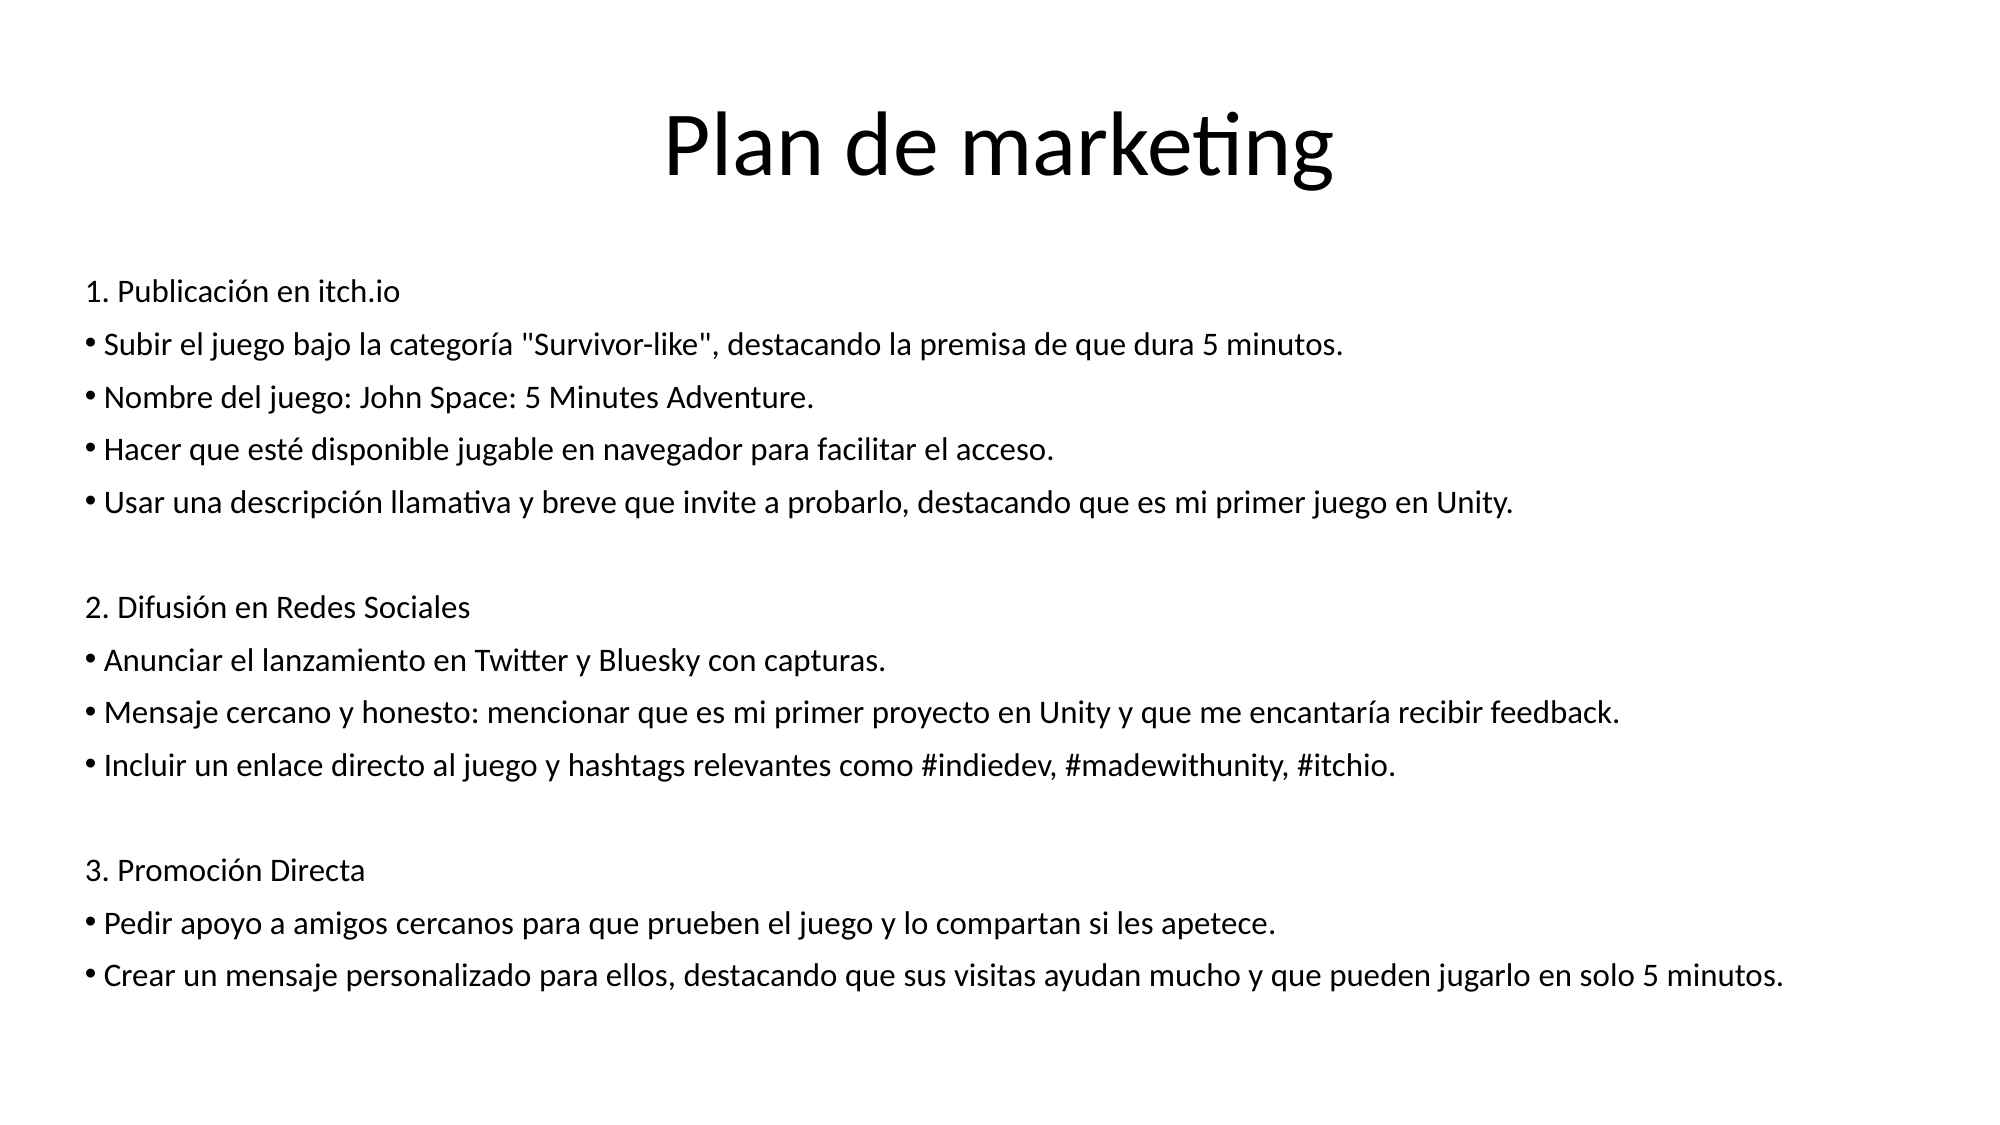

# Plan de marketing
1. Publicación en itch.io
 Subir el juego bajo la categoría "Survivor-like", destacando la premisa de que dura 5 minutos.
 Nombre del juego: John Space: 5 Minutes Adventure.
 Hacer que esté disponible jugable en navegador para facilitar el acceso.
 Usar una descripción llamativa y breve que invite a probarlo, destacando que es mi primer juego en Unity.
2. Difusión en Redes Sociales
 Anunciar el lanzamiento en Twitter y Bluesky con capturas.
 Mensaje cercano y honesto: mencionar que es mi primer proyecto en Unity y que me encantaría recibir feedback.
 Incluir un enlace directo al juego y hashtags relevantes como #indiedev, #madewithunity, #itchio.
3. Promoción Directa
 Pedir apoyo a amigos cercanos para que prueben el juego y lo compartan si les apetece.
 Crear un mensaje personalizado para ellos, destacando que sus visitas ayudan mucho y que pueden jugarlo en solo 5 minutos.